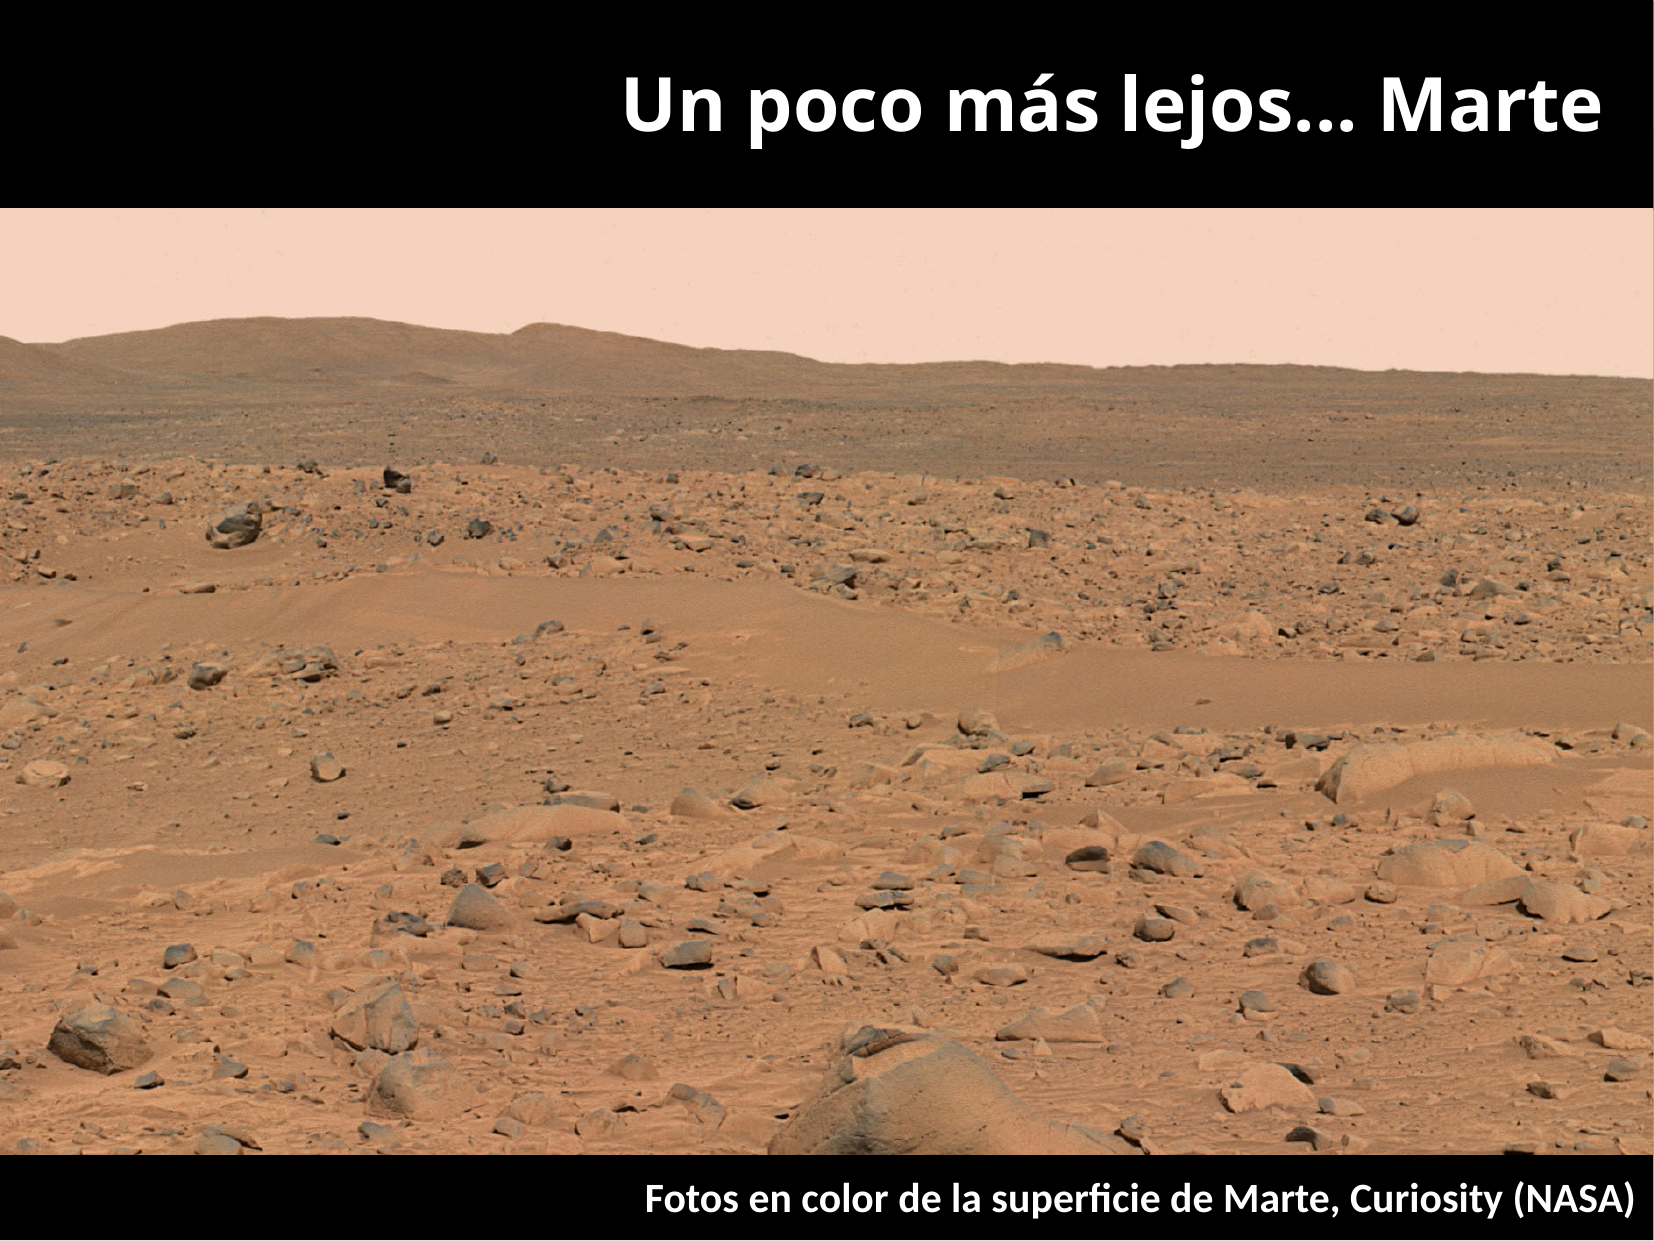

# Un poco más lejos... Marte
FÍSICA III B
8
Fotos en color de la superficie de Marte, Curiosity (NASA)